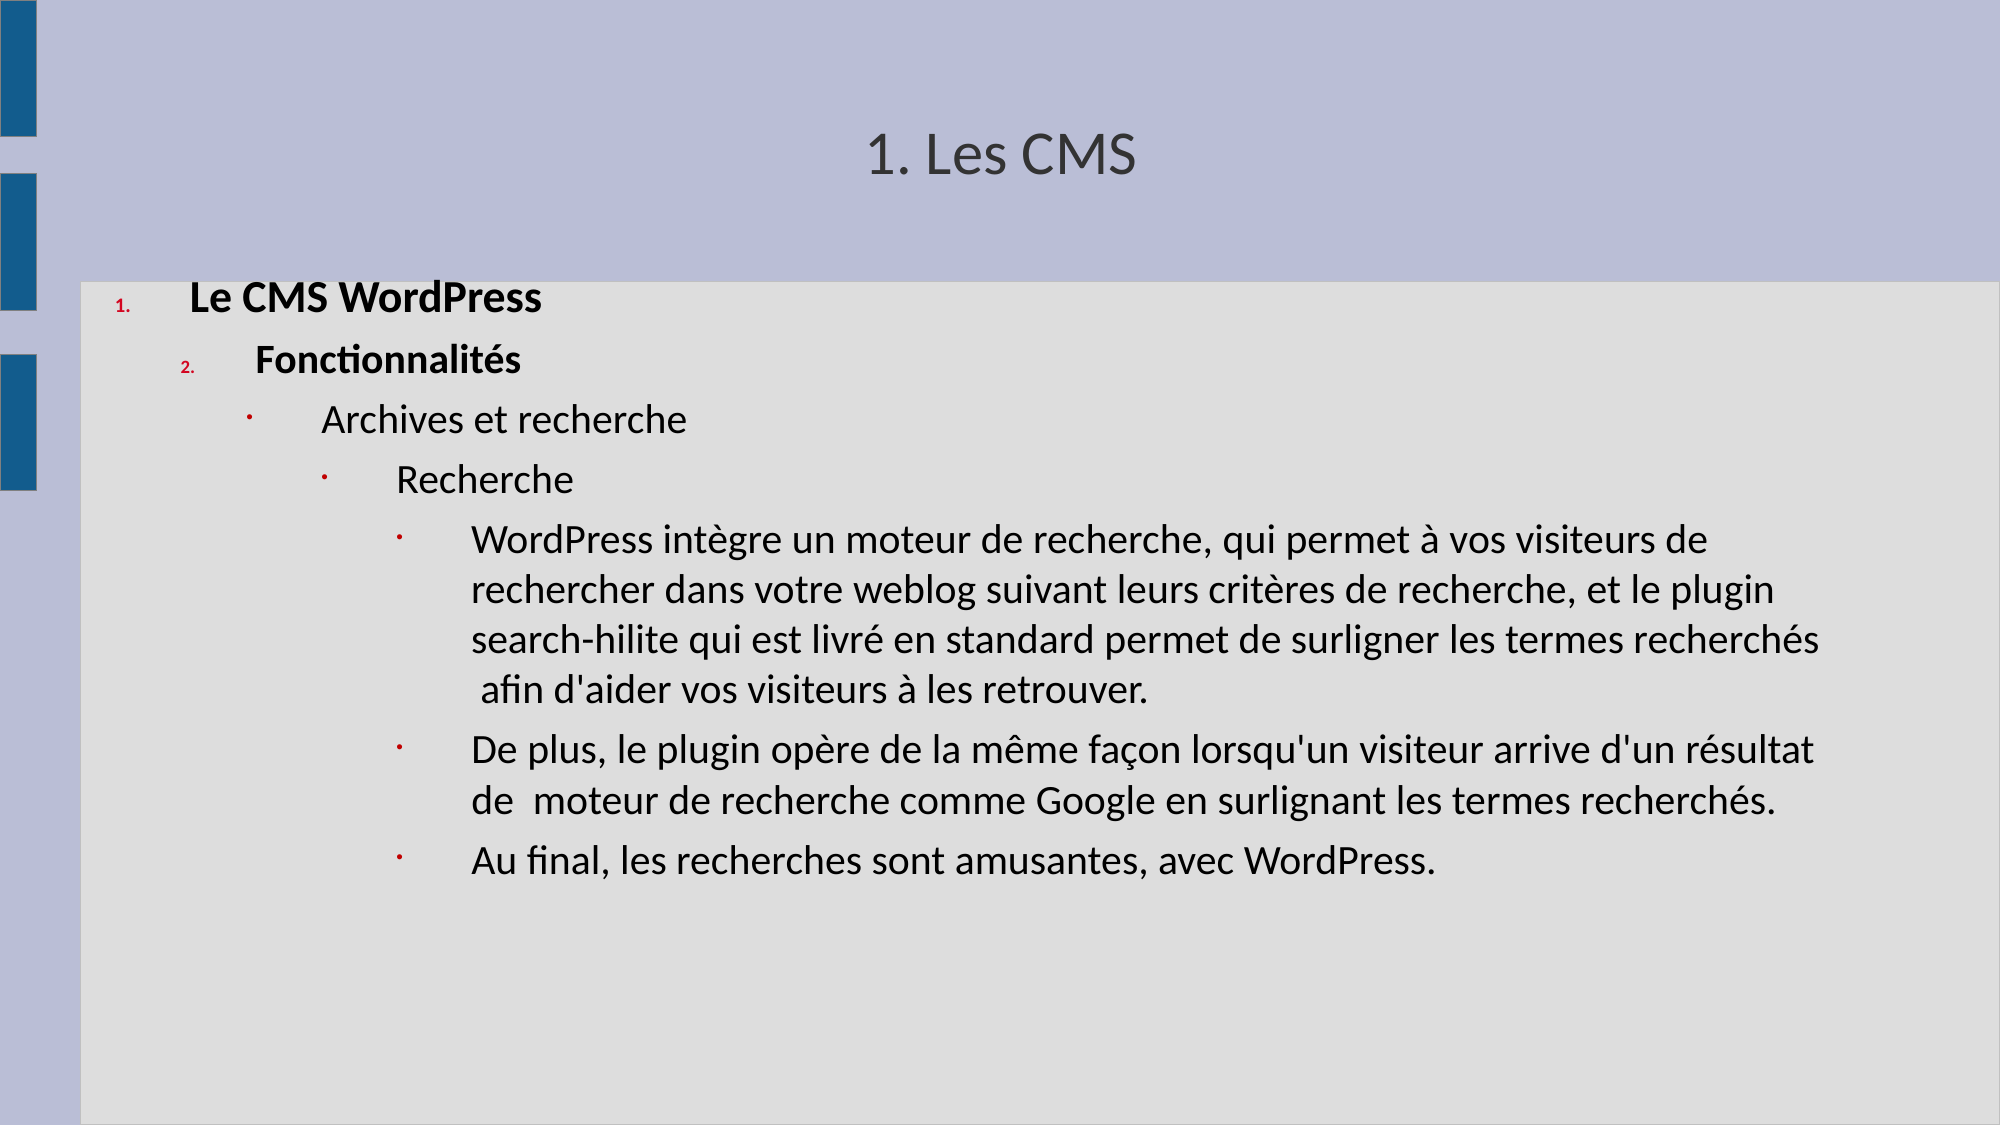

# 1. Les CMS
Le CMS WordPress
Fonctionnalités
Archives et recherche
Recherche
WordPress intègre un moteur de recherche, qui permet à vos visiteurs de rechercher dans votre weblog suivant leurs critères de recherche, et le plugin search-hilite qui est livré en standard permet de surligner les termes recherchés afin d'aider vos visiteurs à les retrouver.
De plus, le plugin opère de la même façon lorsqu'un visiteur arrive d'un résultat de moteur de recherche comme Google en surlignant les termes recherchés.
Au final, les recherches sont amusantes, avec WordPress.